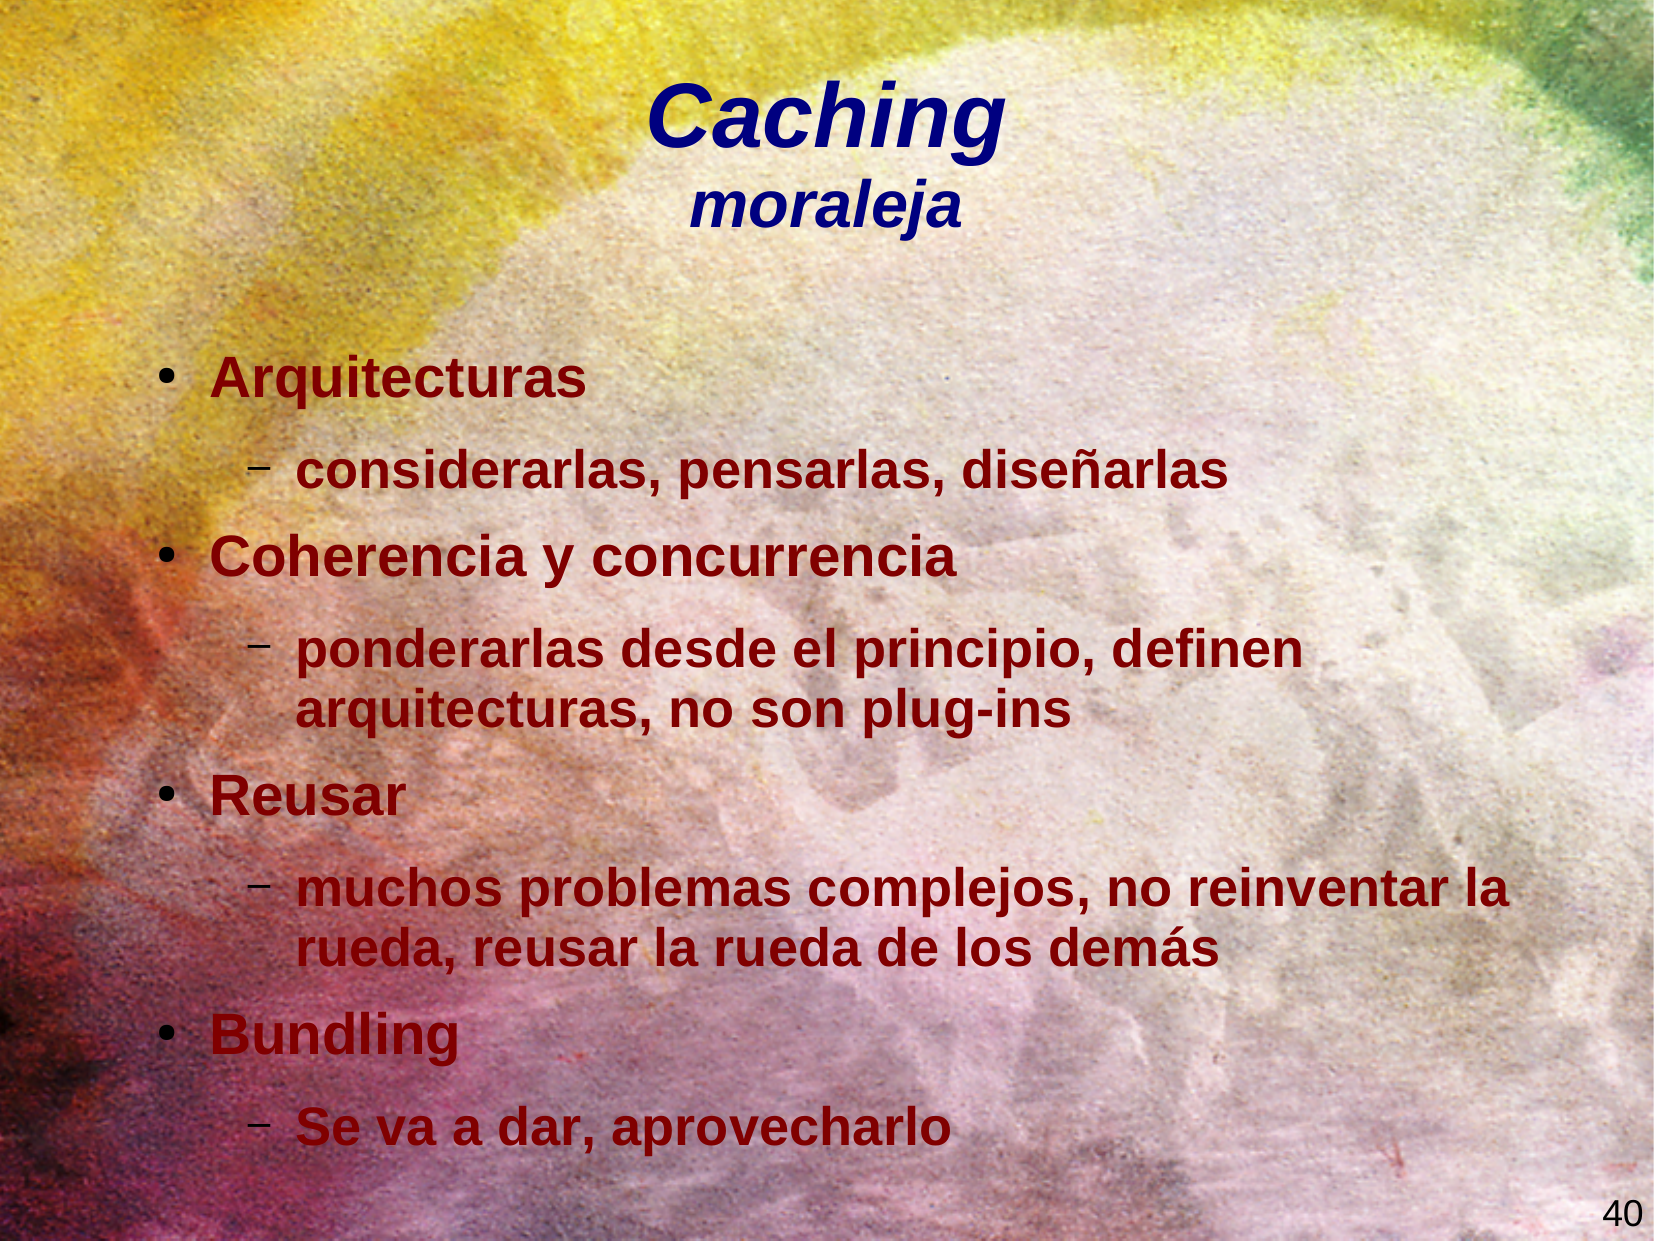

# Caching moraleja
Arquitecturas
considerarlas, pensarlas, diseñarlas
Coherencia y concurrencia
ponderarlas desde el principio, definen arquitecturas, no son plug-ins
Reusar
muchos problemas complejos, no reinventar la rueda, reusar la rueda de los demás
Bundling
Se va a dar, aprovecharlo
40